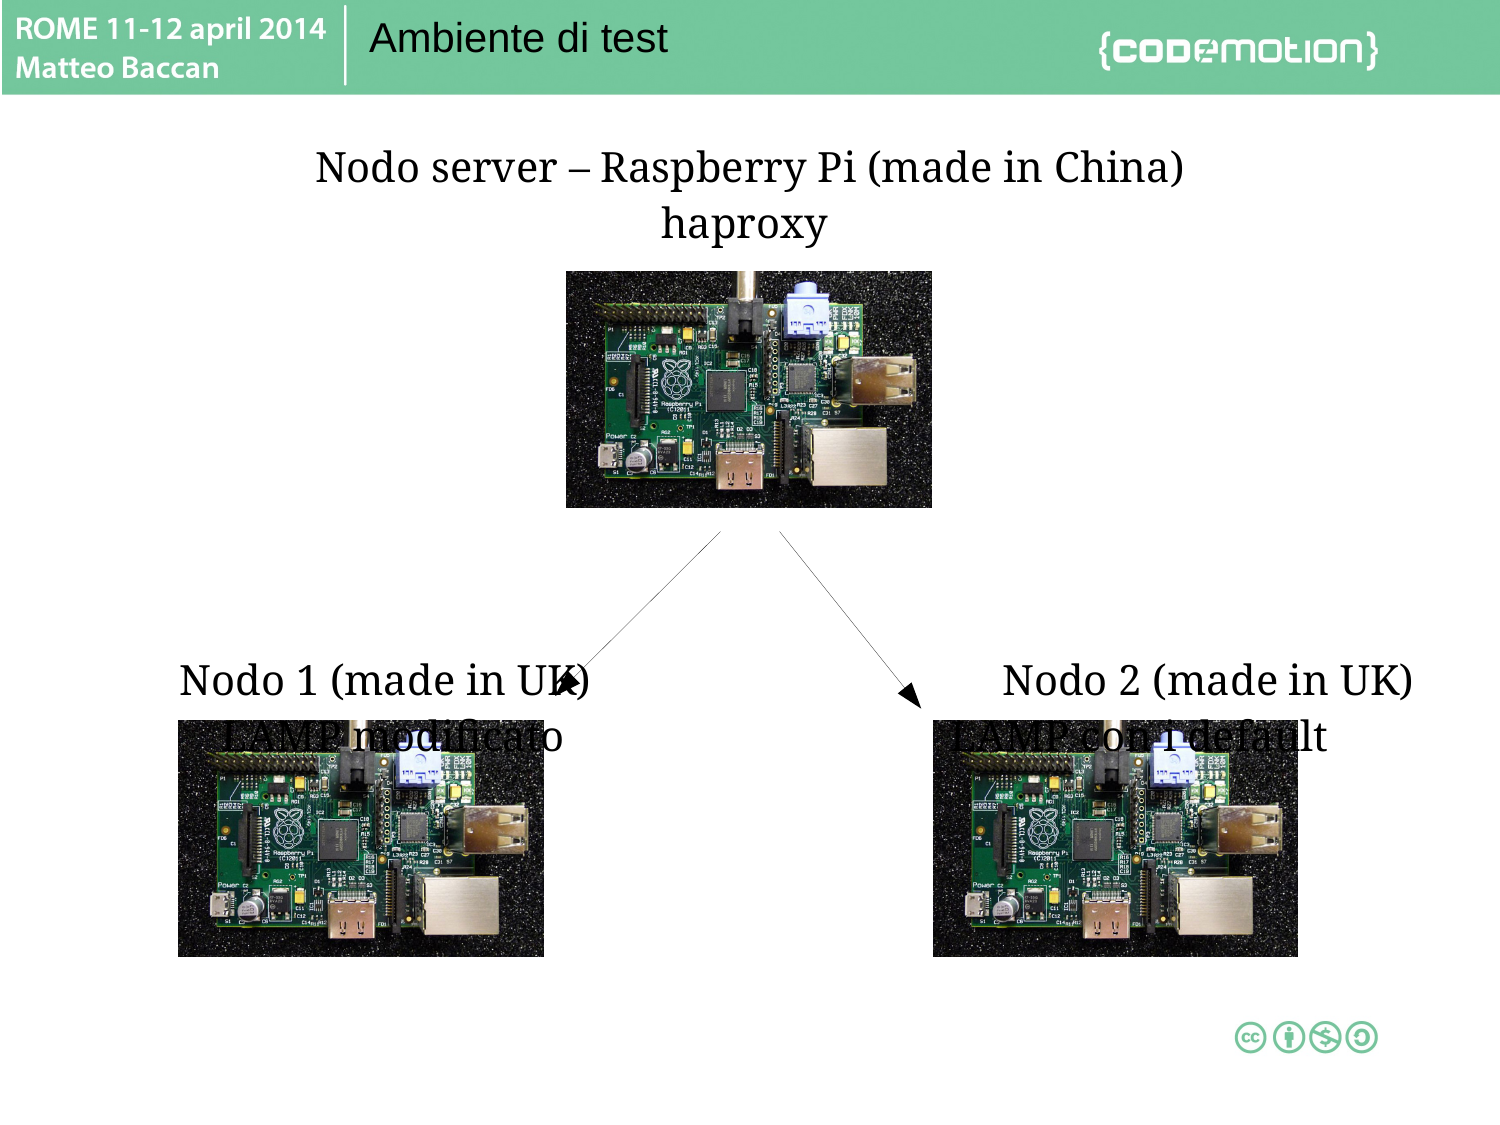

# Ambiente di test
Nodo server – Raspberry Pi (made in China)
haproxy
	 Nodo 1 (made in UK)					 Nodo 2 (made in UK)
		LAMP modificato					 LAMP con i default